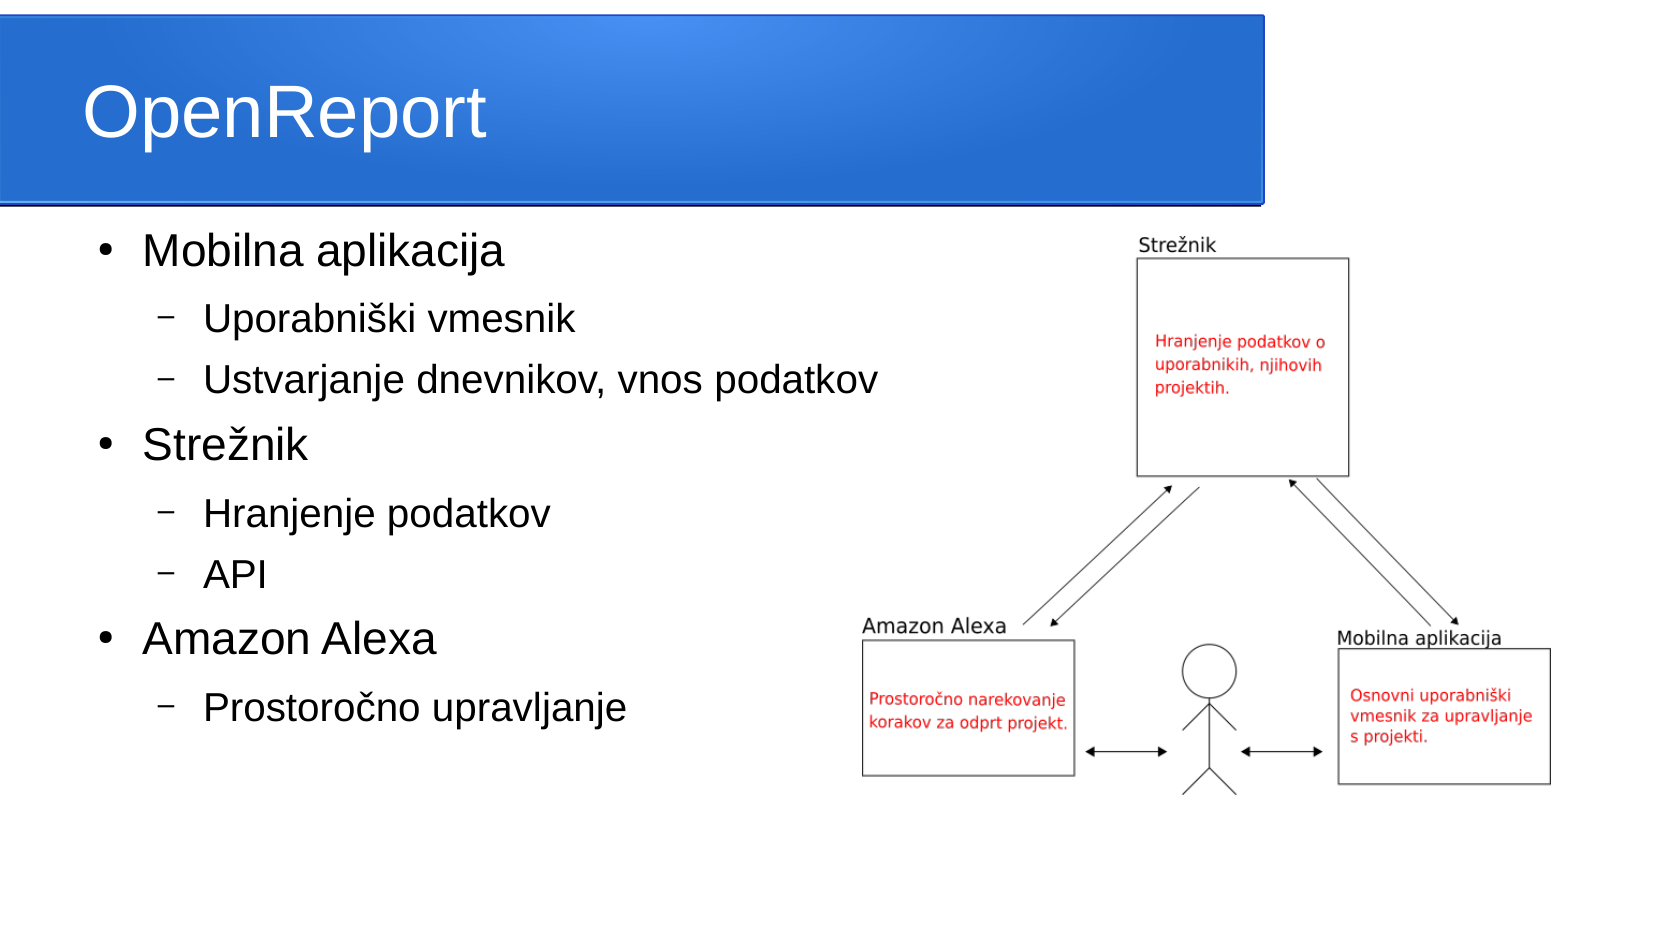

# OpenReport
Mobilna aplikacija
Uporabniški vmesnik
Ustvarjanje dnevnikov, vnos podatkov
Strežnik
Hranjenje podatkov
API
Amazon Alexa
Prostoročno upravljanje